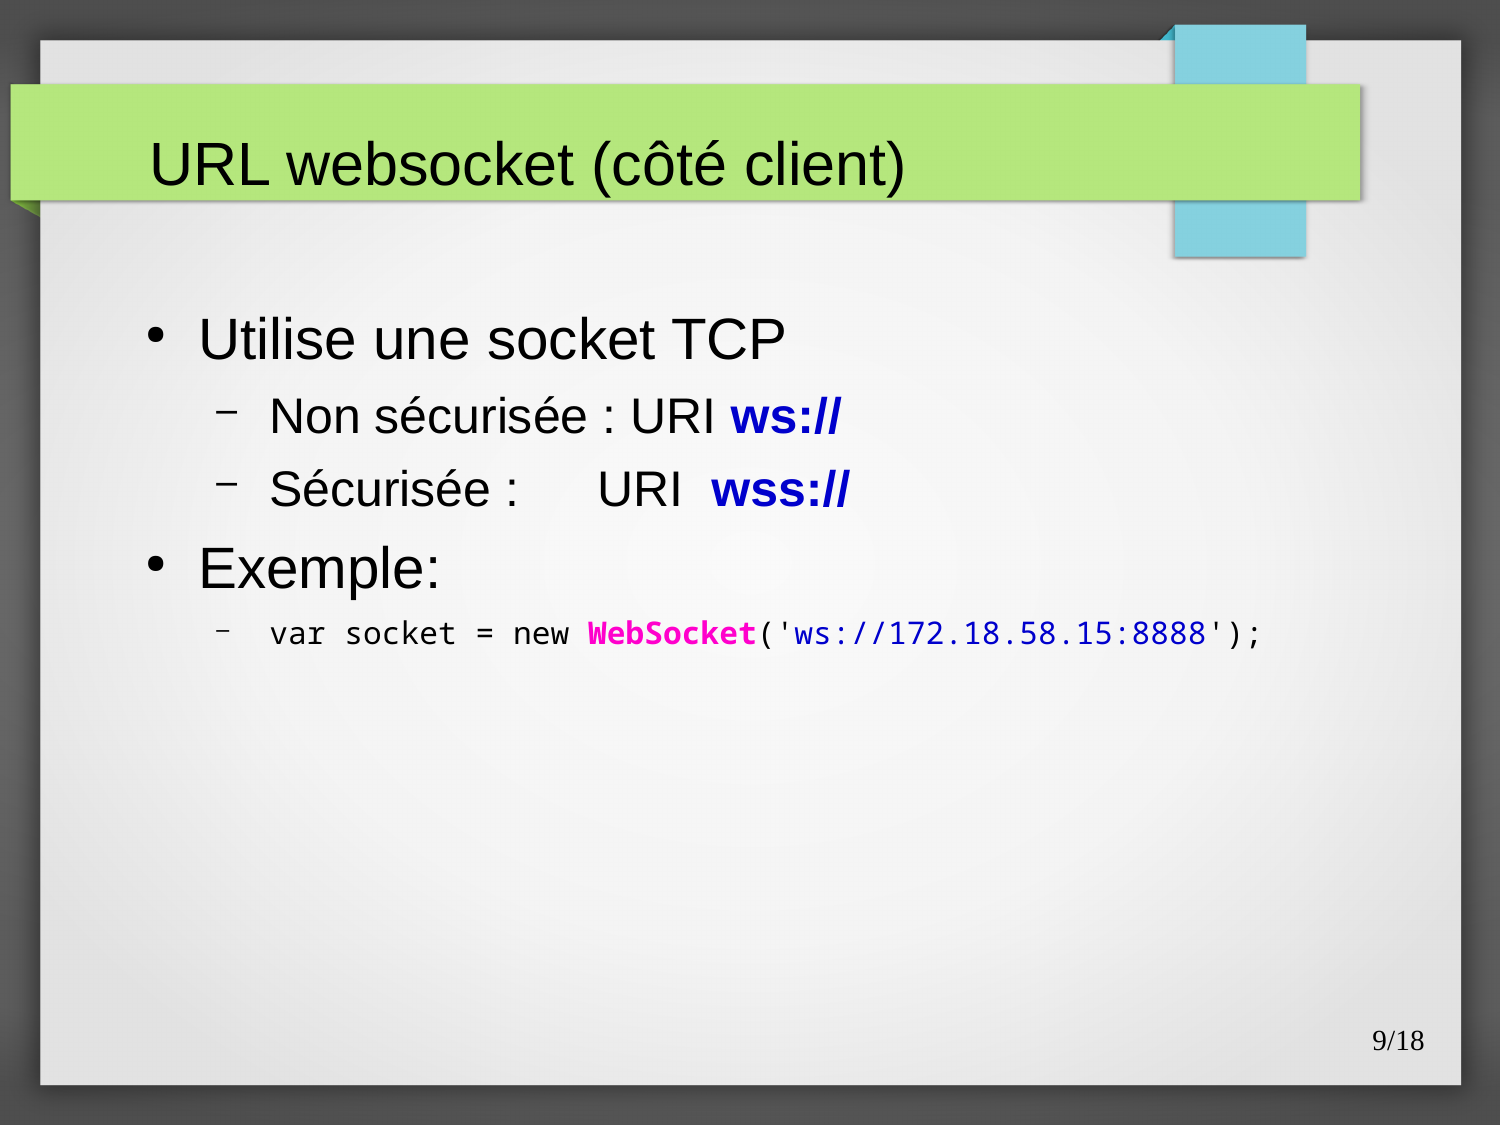

# URL websocket (côté client)
Utilise une socket TCP
Non sécurisée : URI ws://
Sécurisée :	URI wss://
Exemple:
var socket = new WebSocket('ws://172.18.58.15:8888');
9